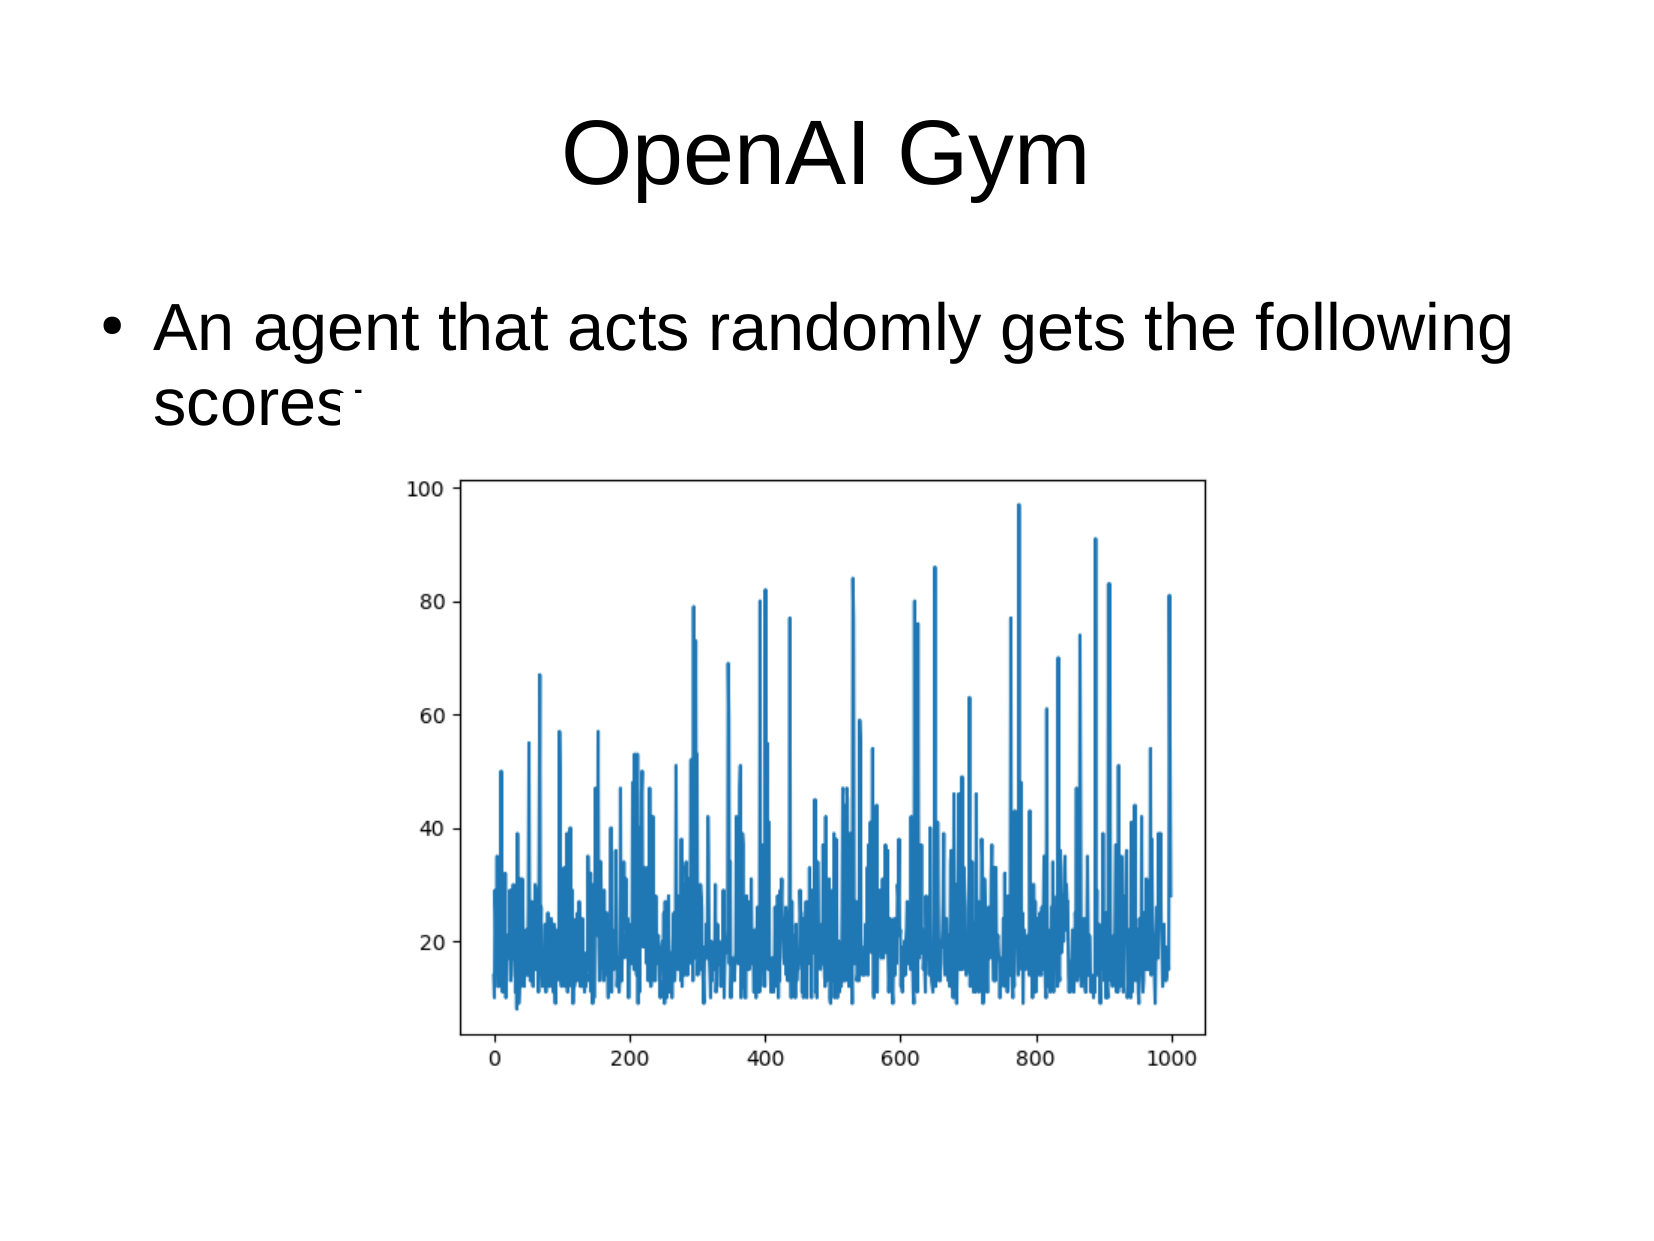

# OpenAI Gym
An agent that acts randomly gets the following scores: